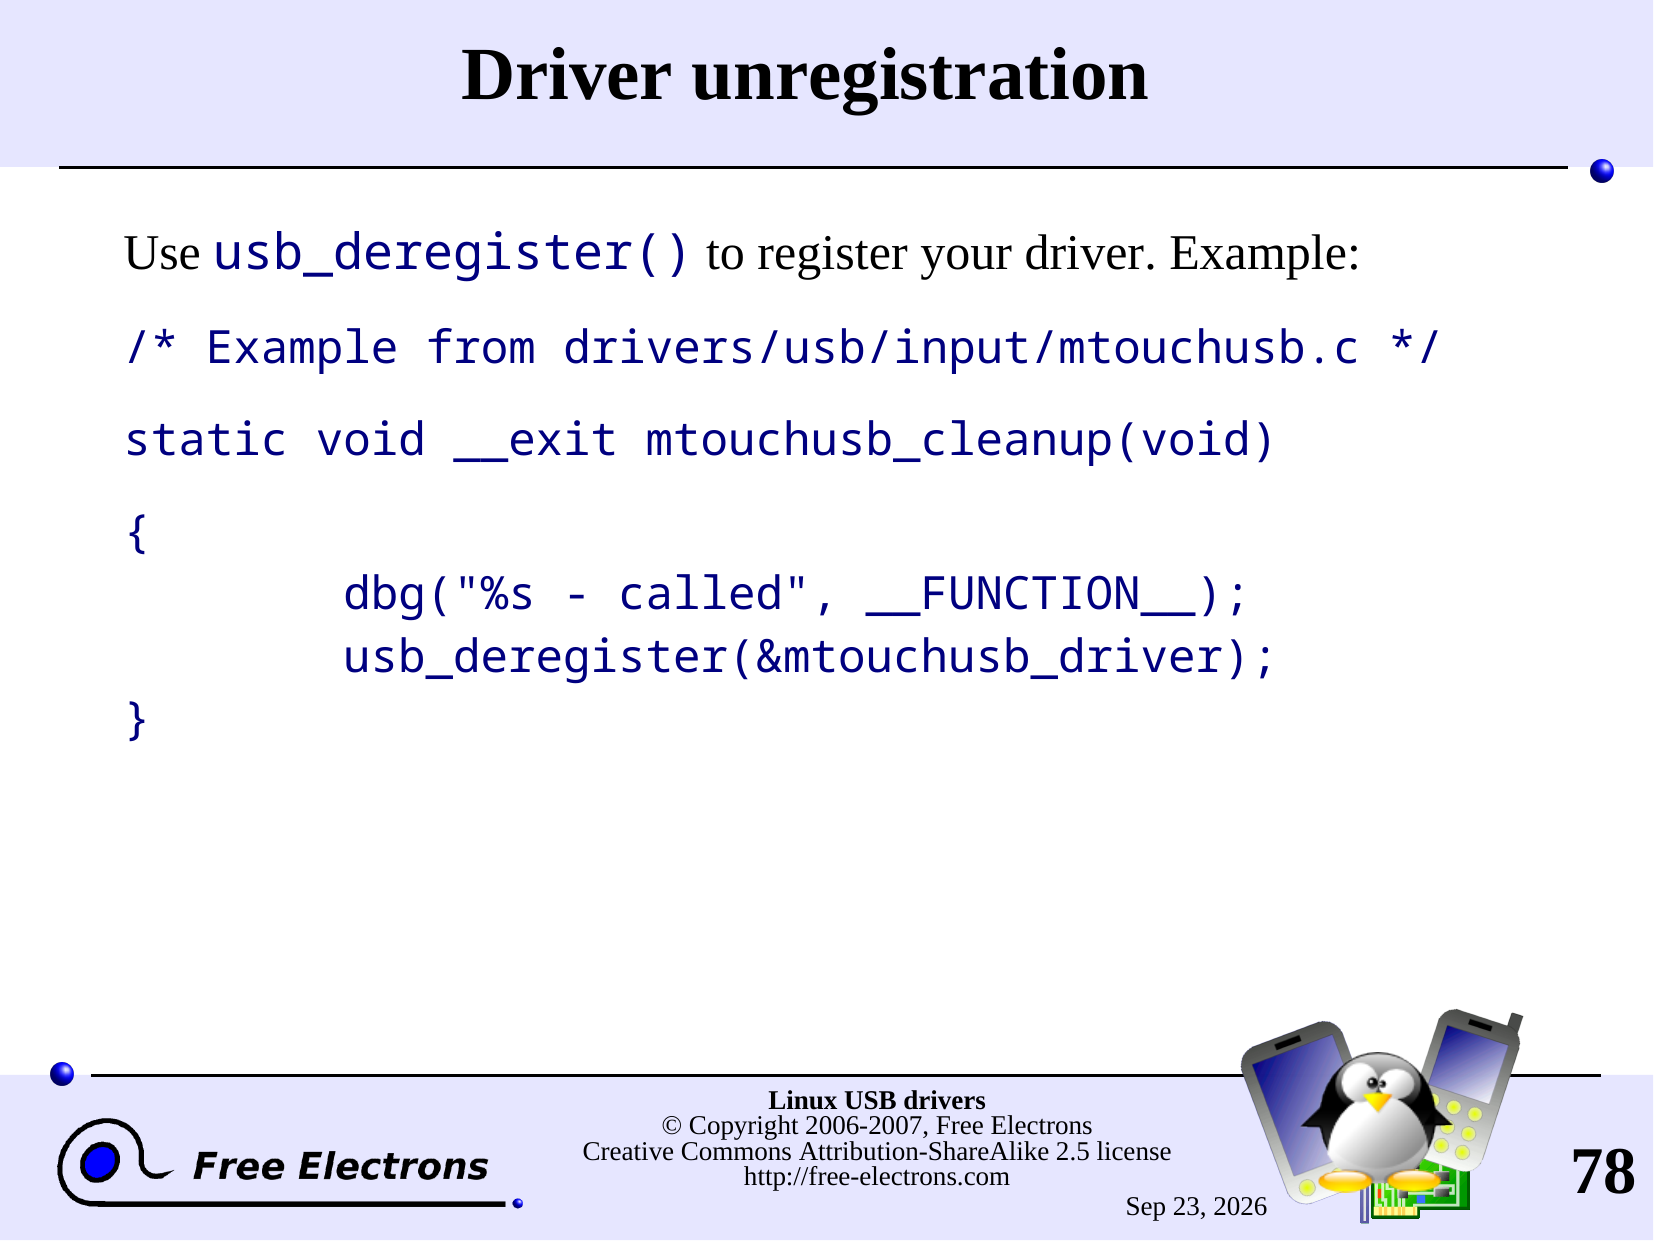

# Driver unregistration
Use usb_deregister() to register your driver. Example:
/* Example from drivers/usb/input/mtouchusb.c */
static void __exit mtouchusb_cleanup(void)
{
 dbg("%s - called", __FUNCTION__);
 usb_deregister(&mtouchusb_driver);
}